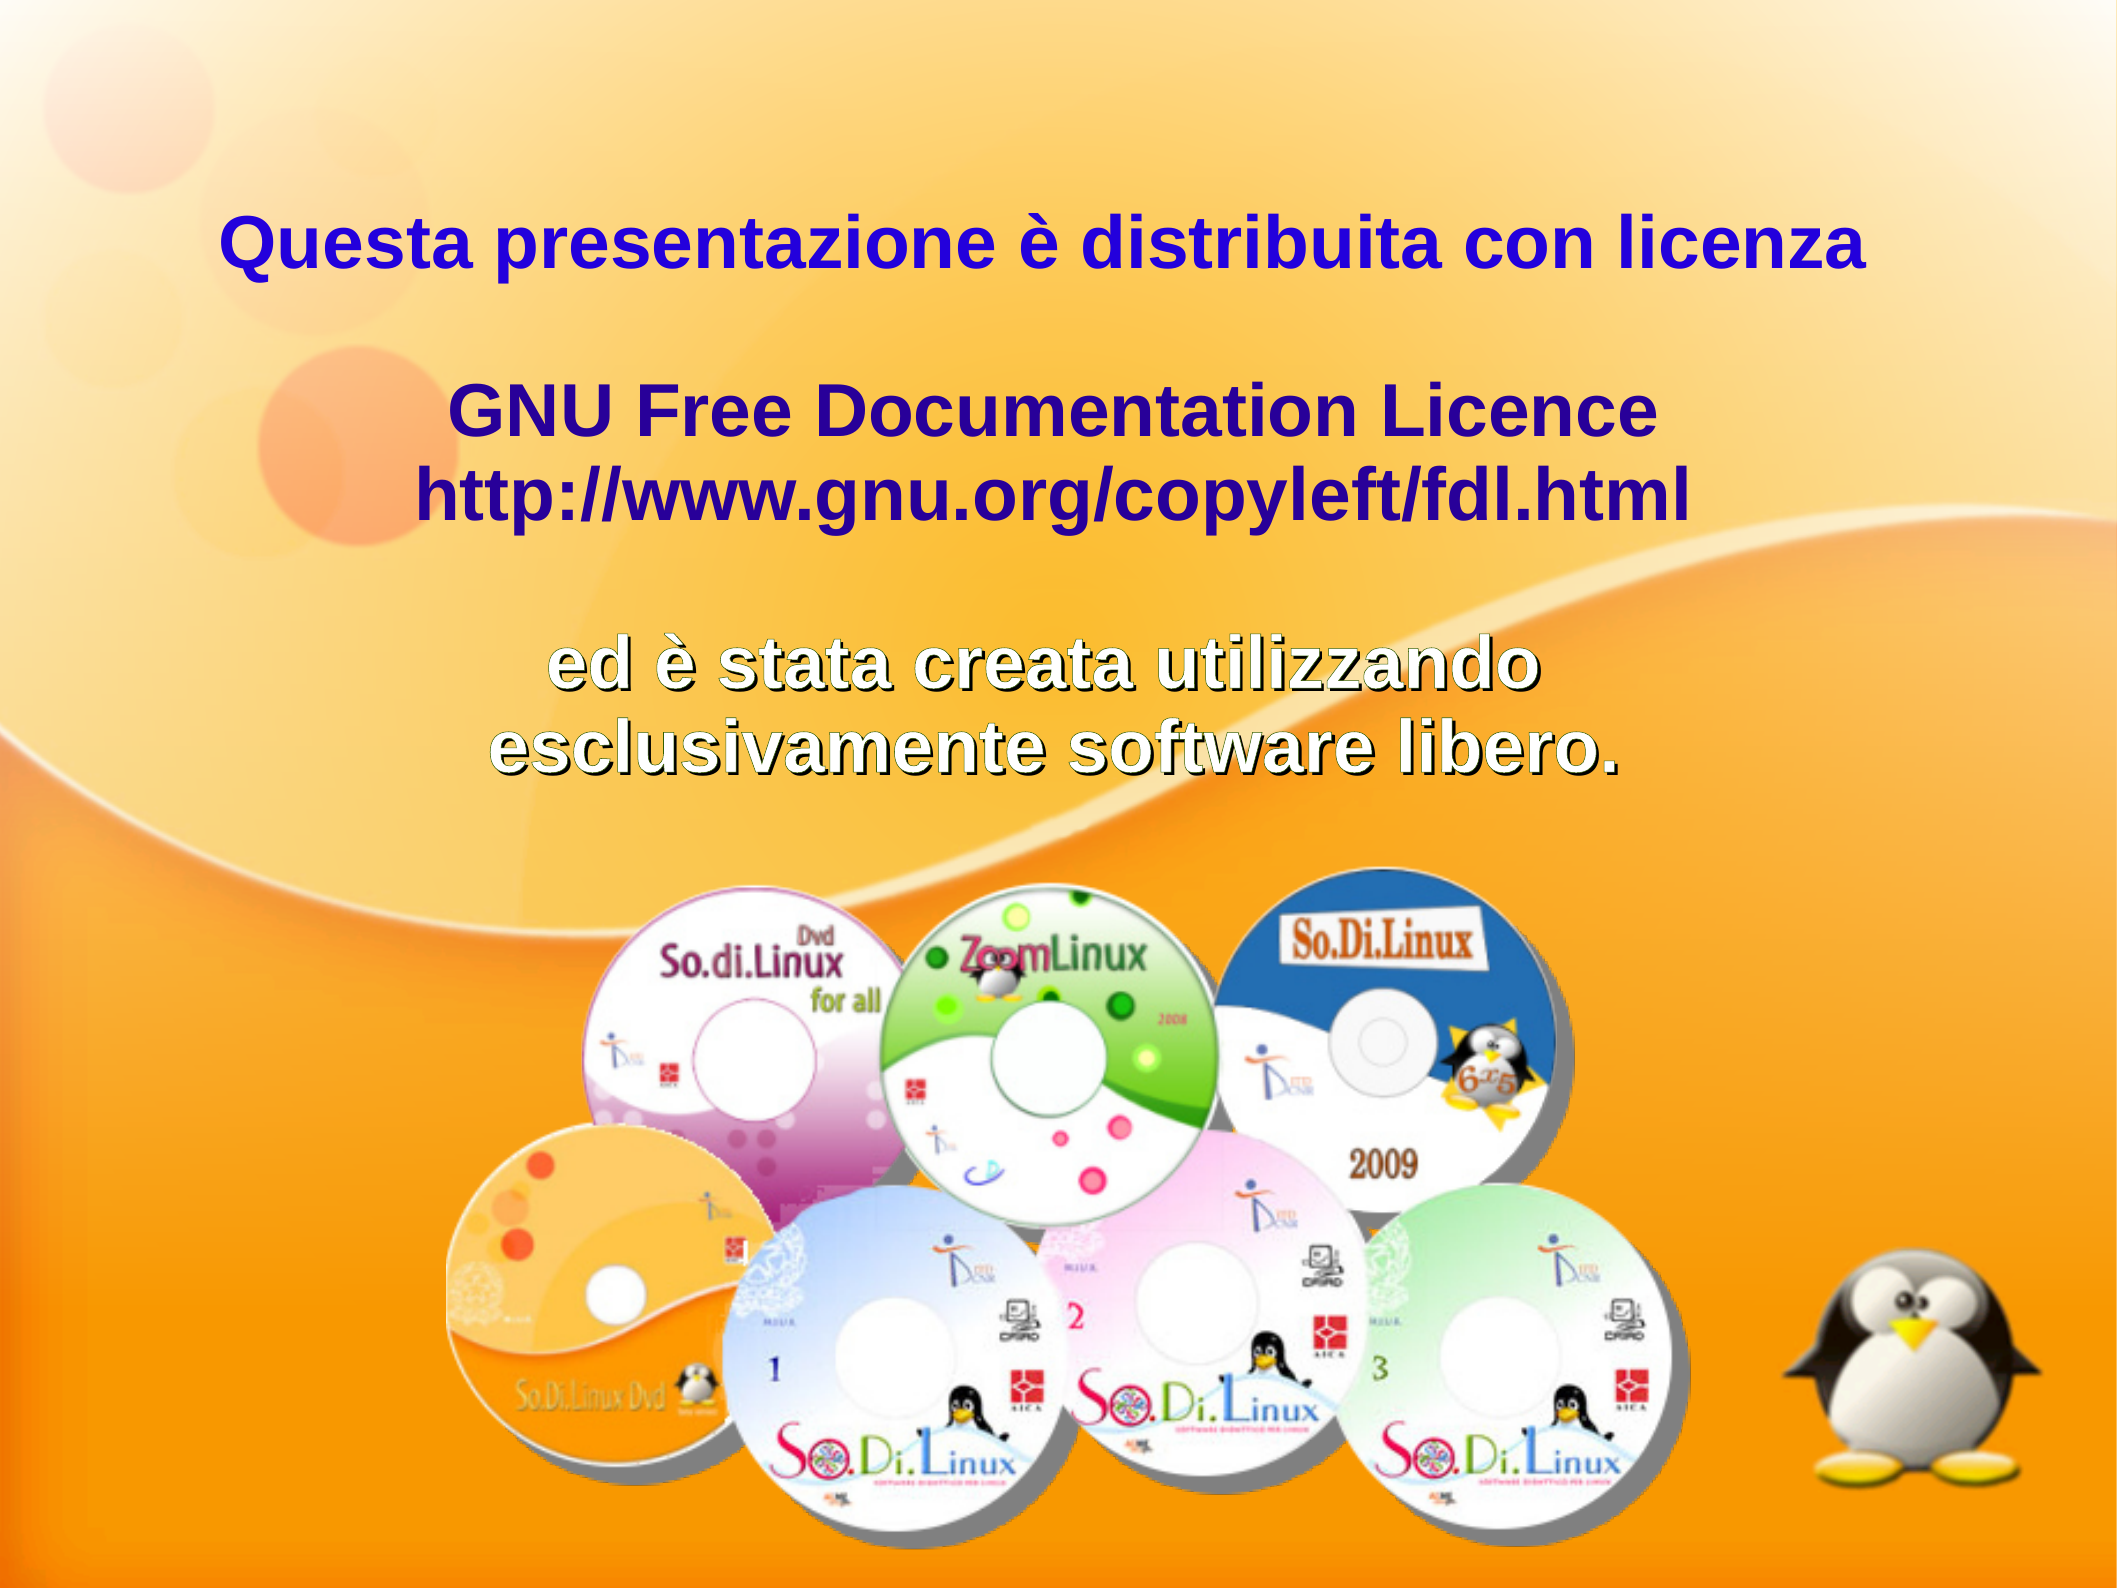

Questa presentazione è distribuita con licenza
GNU Free Documentation Licence
http://www.gnu.org/copyleft/fdl.html
ed è stata creata utilizzando
esclusivamente software libero.